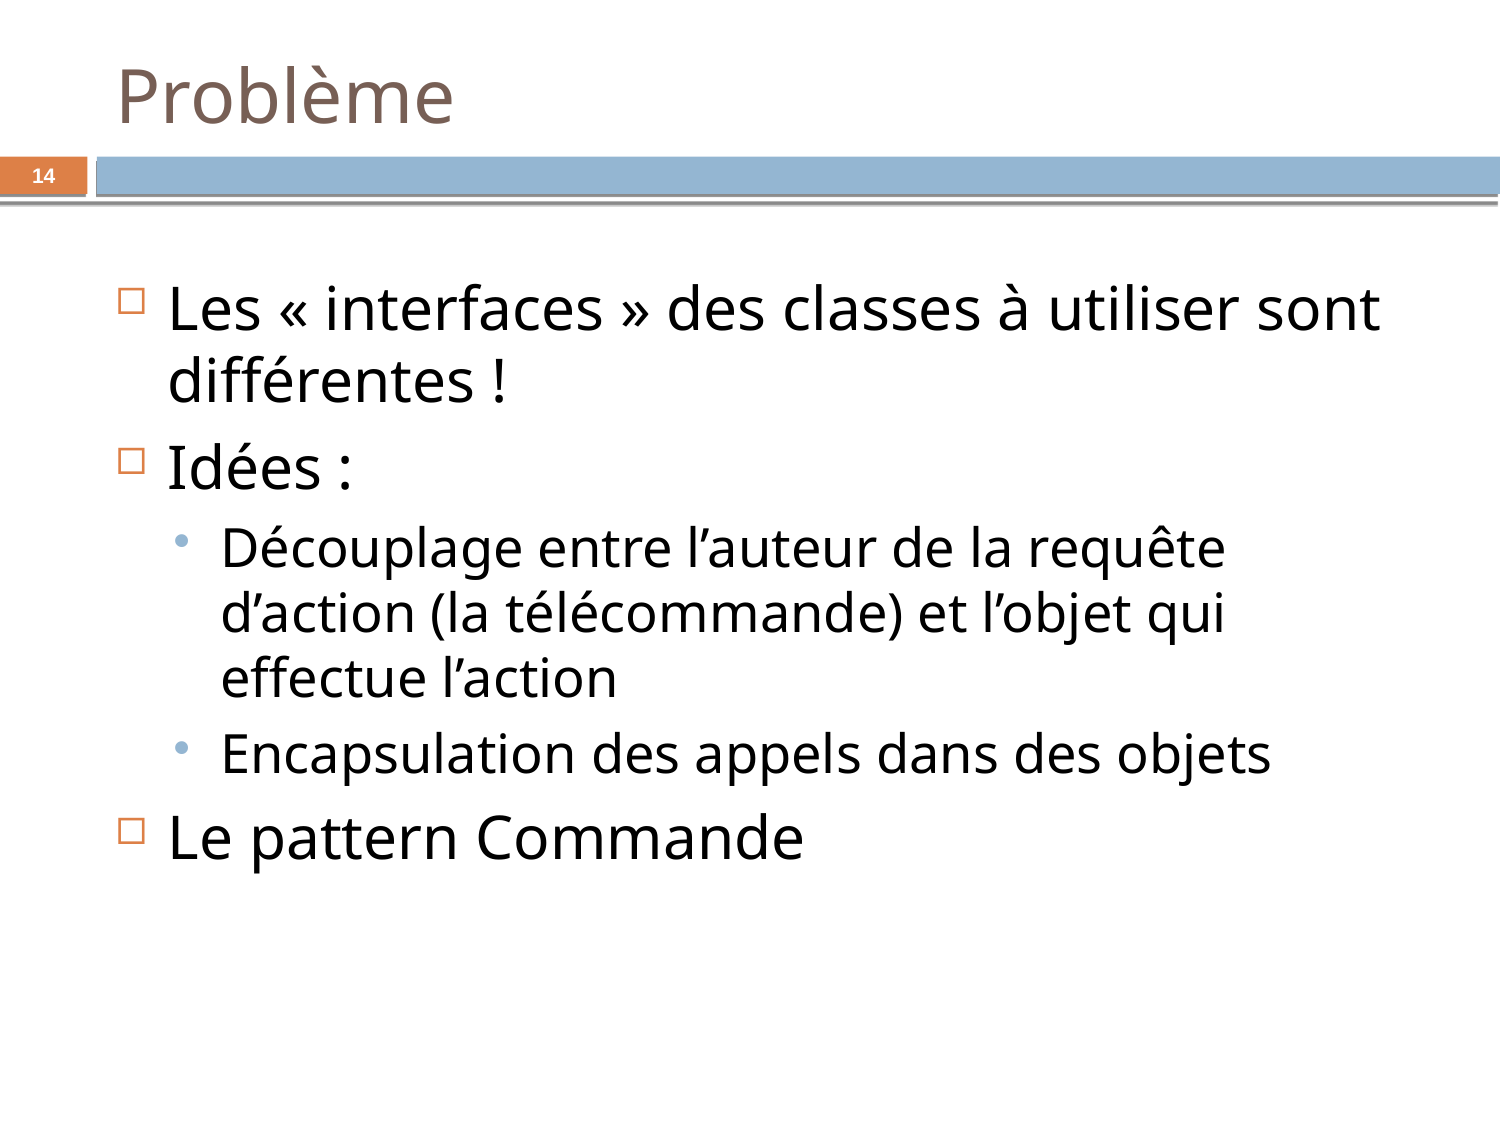

# Problème
Les « interfaces » des classes à utiliser sont différentes !
Idées :
Découplage entre l’auteur de la requête d’action (la télécommande) et l’objet qui effectue l’action
Encapsulation des appels dans des objets
Le pattern Commande